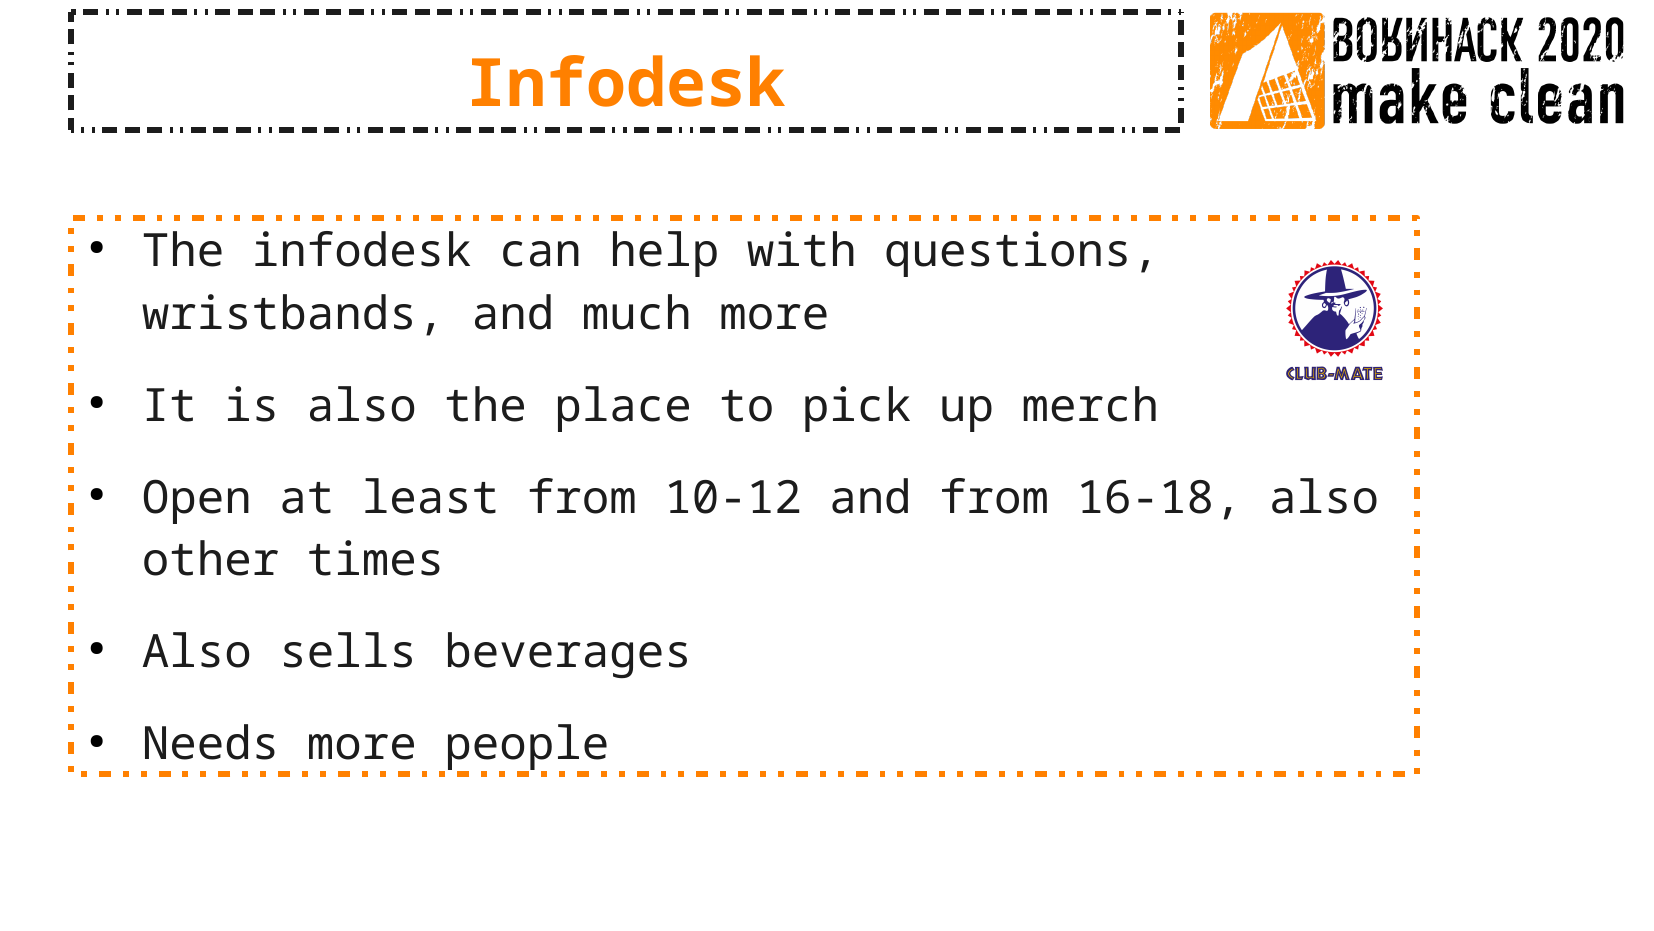

# Infodesk
The infodesk can help with questions, wristbands, and much more
It is also the place to pick up merch
Open at least from 10-12 and from 16-18, also other times
Also sells beverages
Needs more people